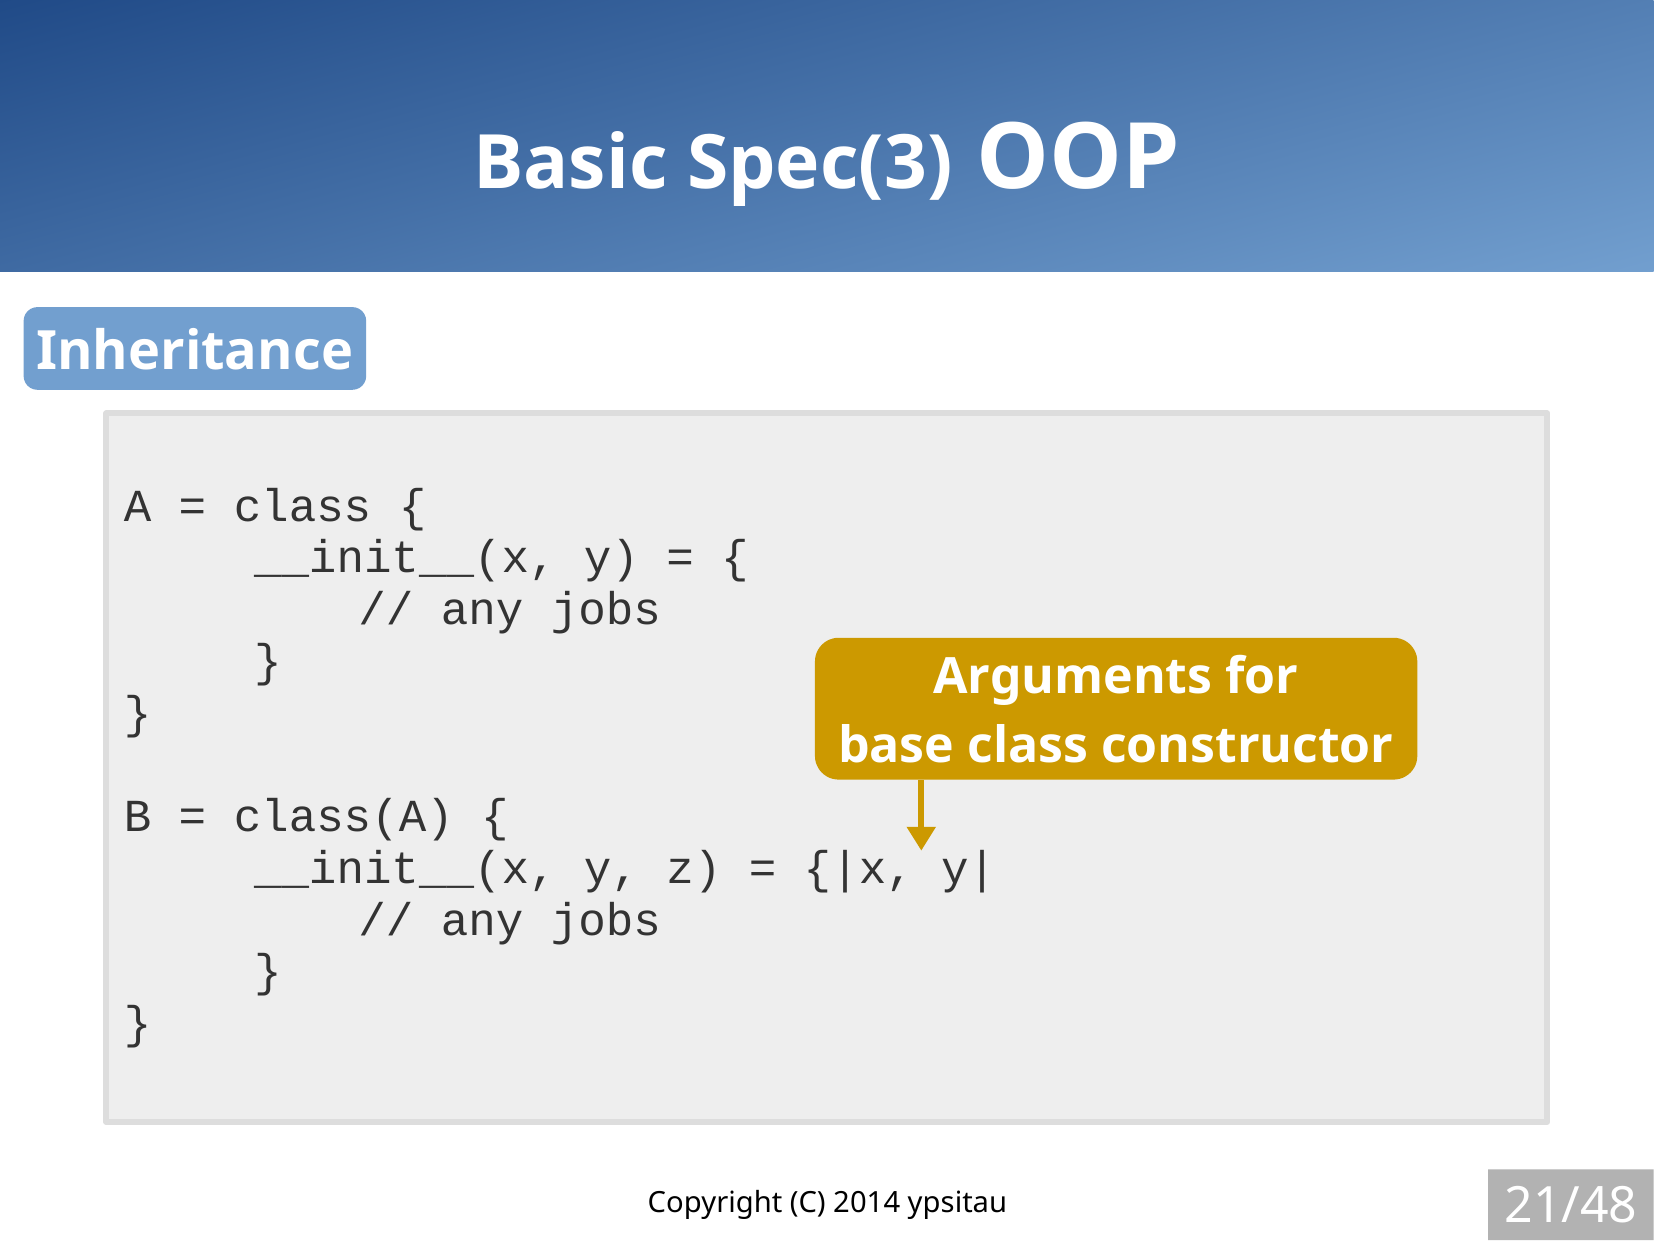

# Basic Spec(3) OOP
Inheritance
A = class {
	__init__(x, y) = {
		// any jobs
	}
}
B = class(A) {
	__init__(x, y, z) = {|x, y|
		// any jobs
	}
}
Arguments for
base class constructor
21
Copyright (C) 2014 ypsitau